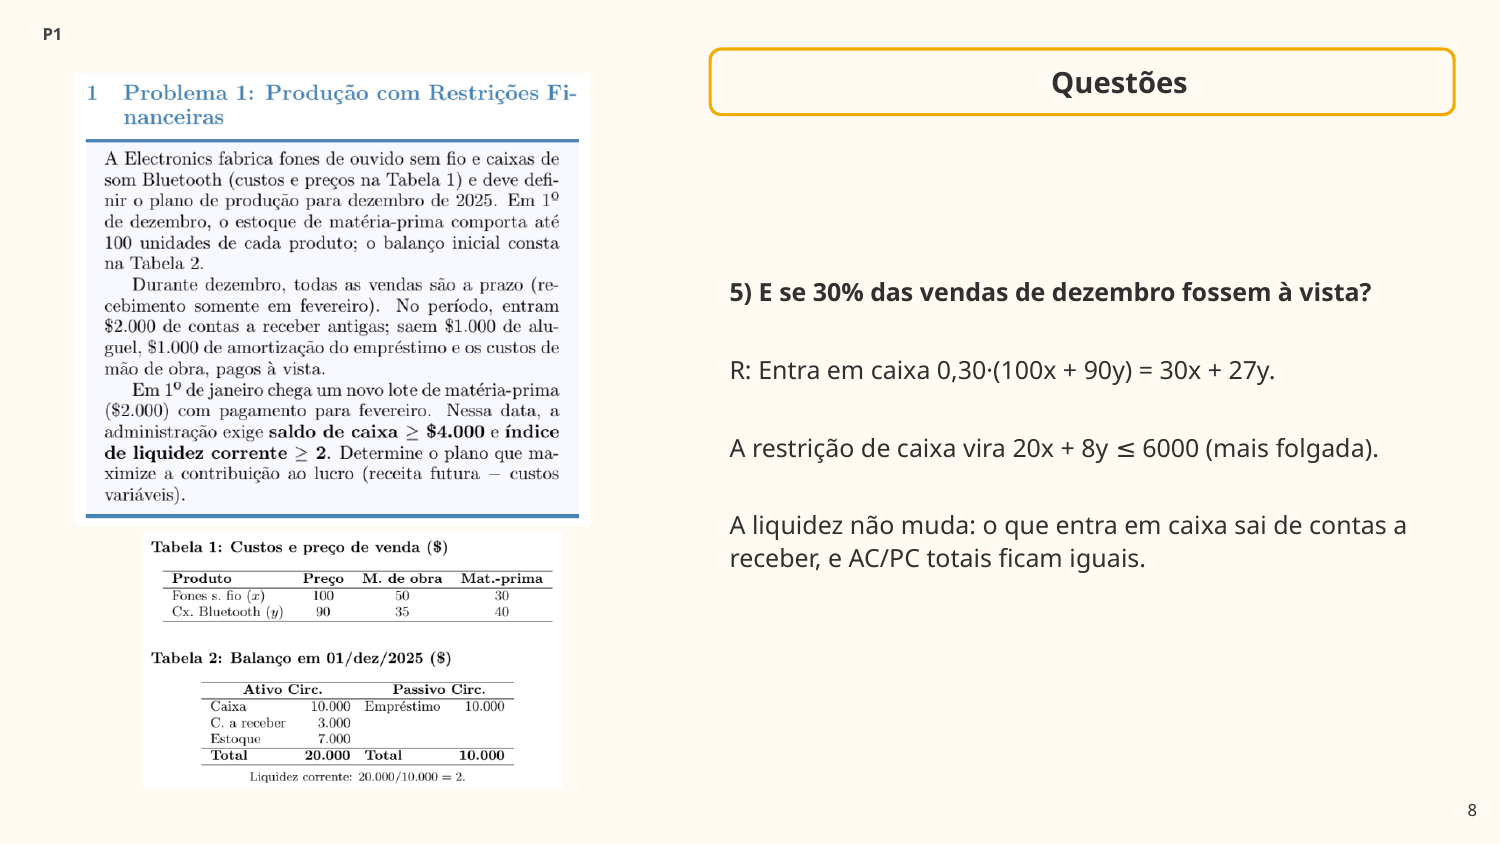

# P1
Questões
5) E se 30% das vendas de dezembro fossem à vista?
R: Entra em caixa 0,30·(100x + 90y) = 30x + 27y.
A restrição de caixa vira 20x + 8y ≤ 6000 (mais folgada).
A liquidez não muda: o que entra em caixa sai de contas a receber, e AC/PC totais ficam iguais.